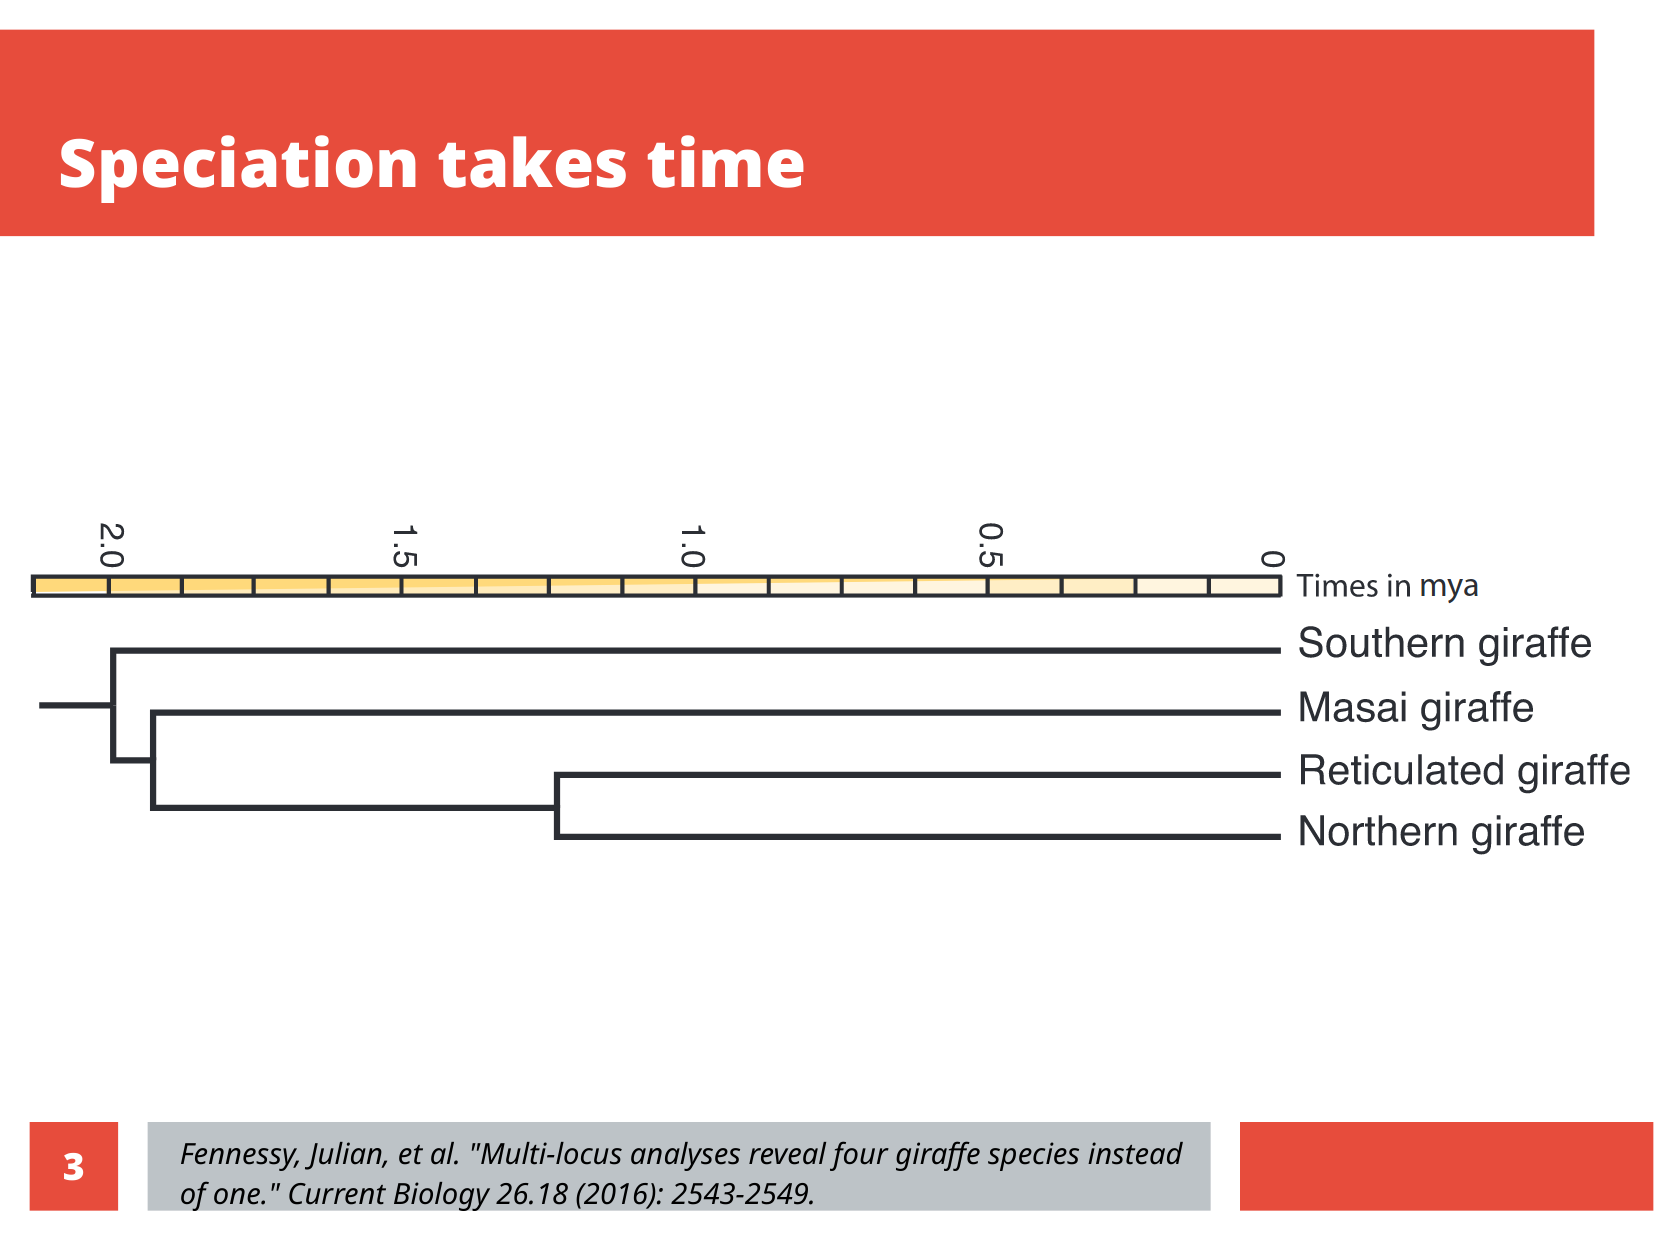

# Speciation takes time
3
Fennessy, Julian, et al. "Multi-locus analyses reveal four giraffe species instead of one." Current Biology 26.18 (2016): 2543-2549.